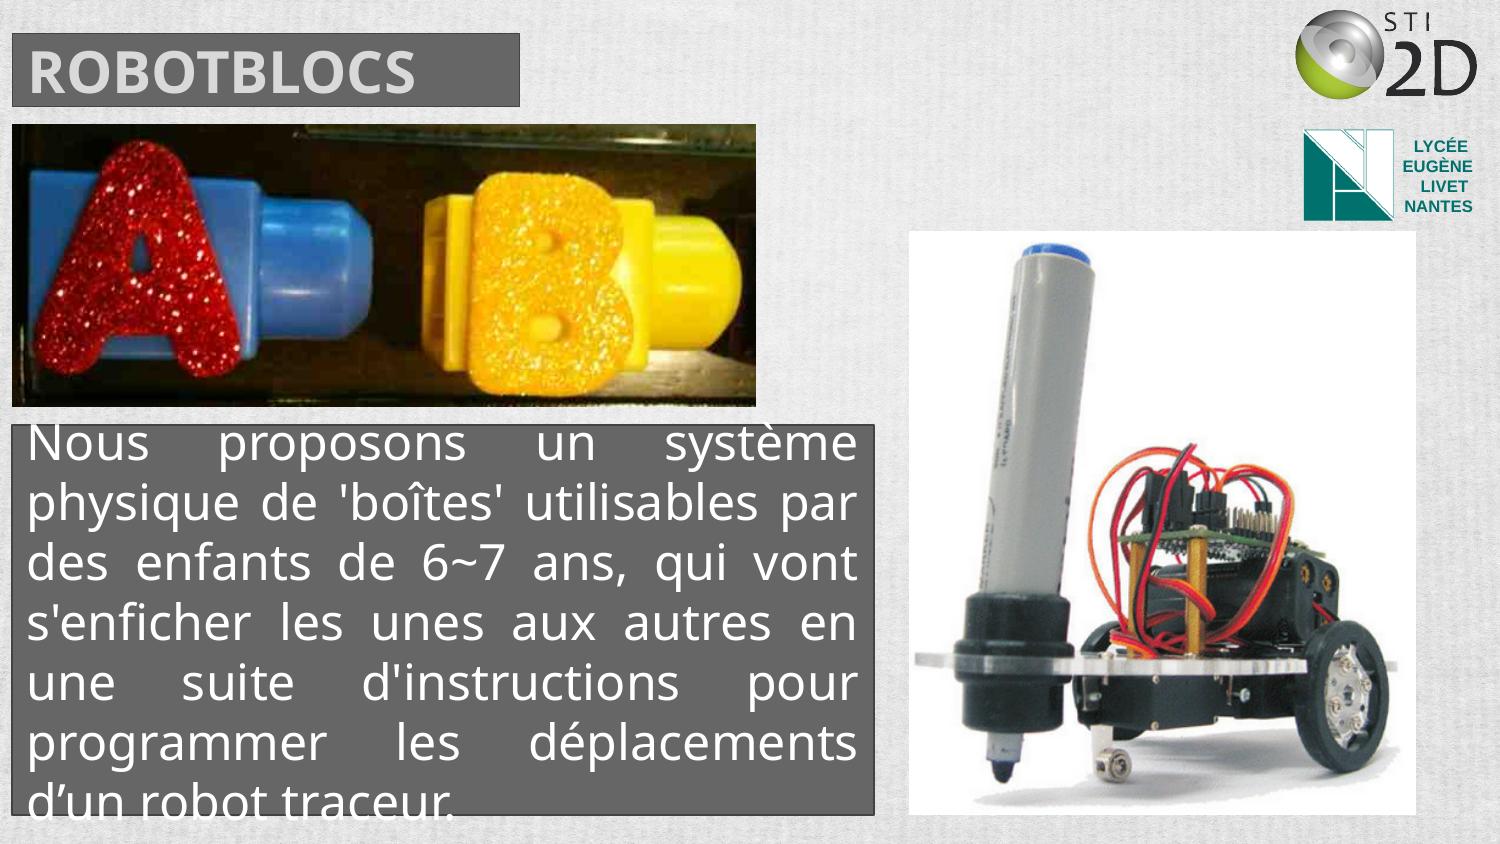

ROBOTBLOCS
LYCÉE
EUGÈNE
LIVET
NANTES
Nous proposons un système physique de 'boîtes' utilisables par des enfants de 6~7 ans, qui vont s'enficher les unes aux autres en une suite d'instructions pour programmer les déplacements d’un robot traceur.